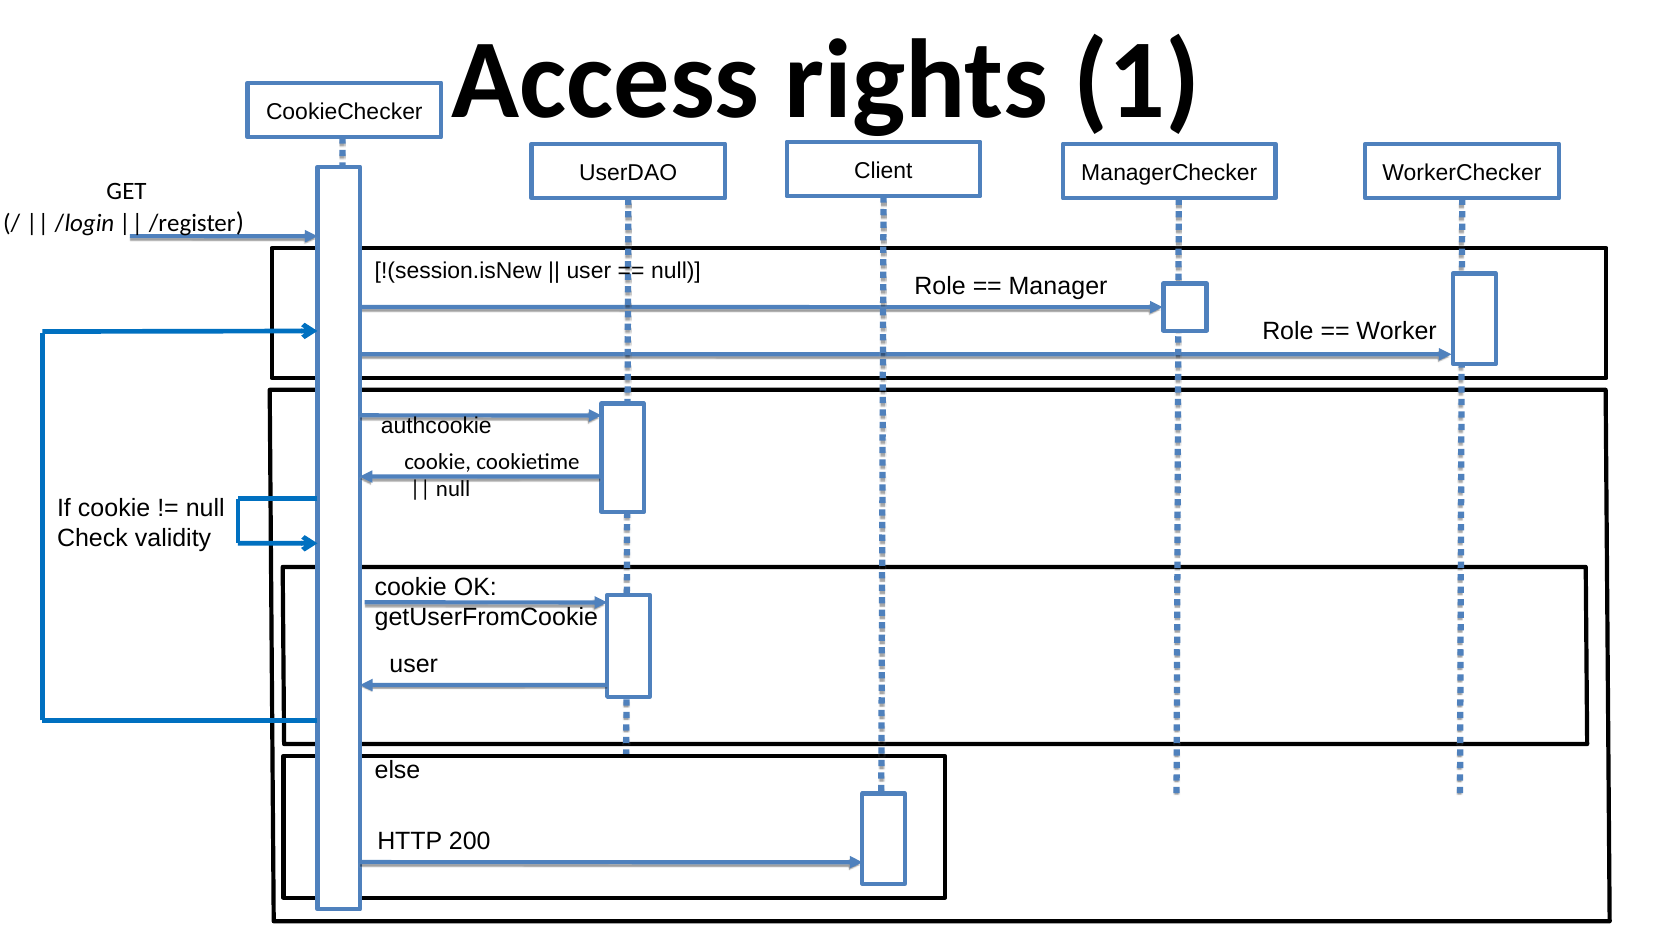

# Access rights (1)
CookieChecker
Client
UserDAO
ManagerChecker
WorkerChecker
GET
(/ || /login || /register)
[!(session.isNew || user == null)]
Role == Manager
Role == Worker
authcookie
cookie, cookietime
 || null
If cookie != null
Check validity
cookie OK: getUserFromCookie
user
else
HTTP 200